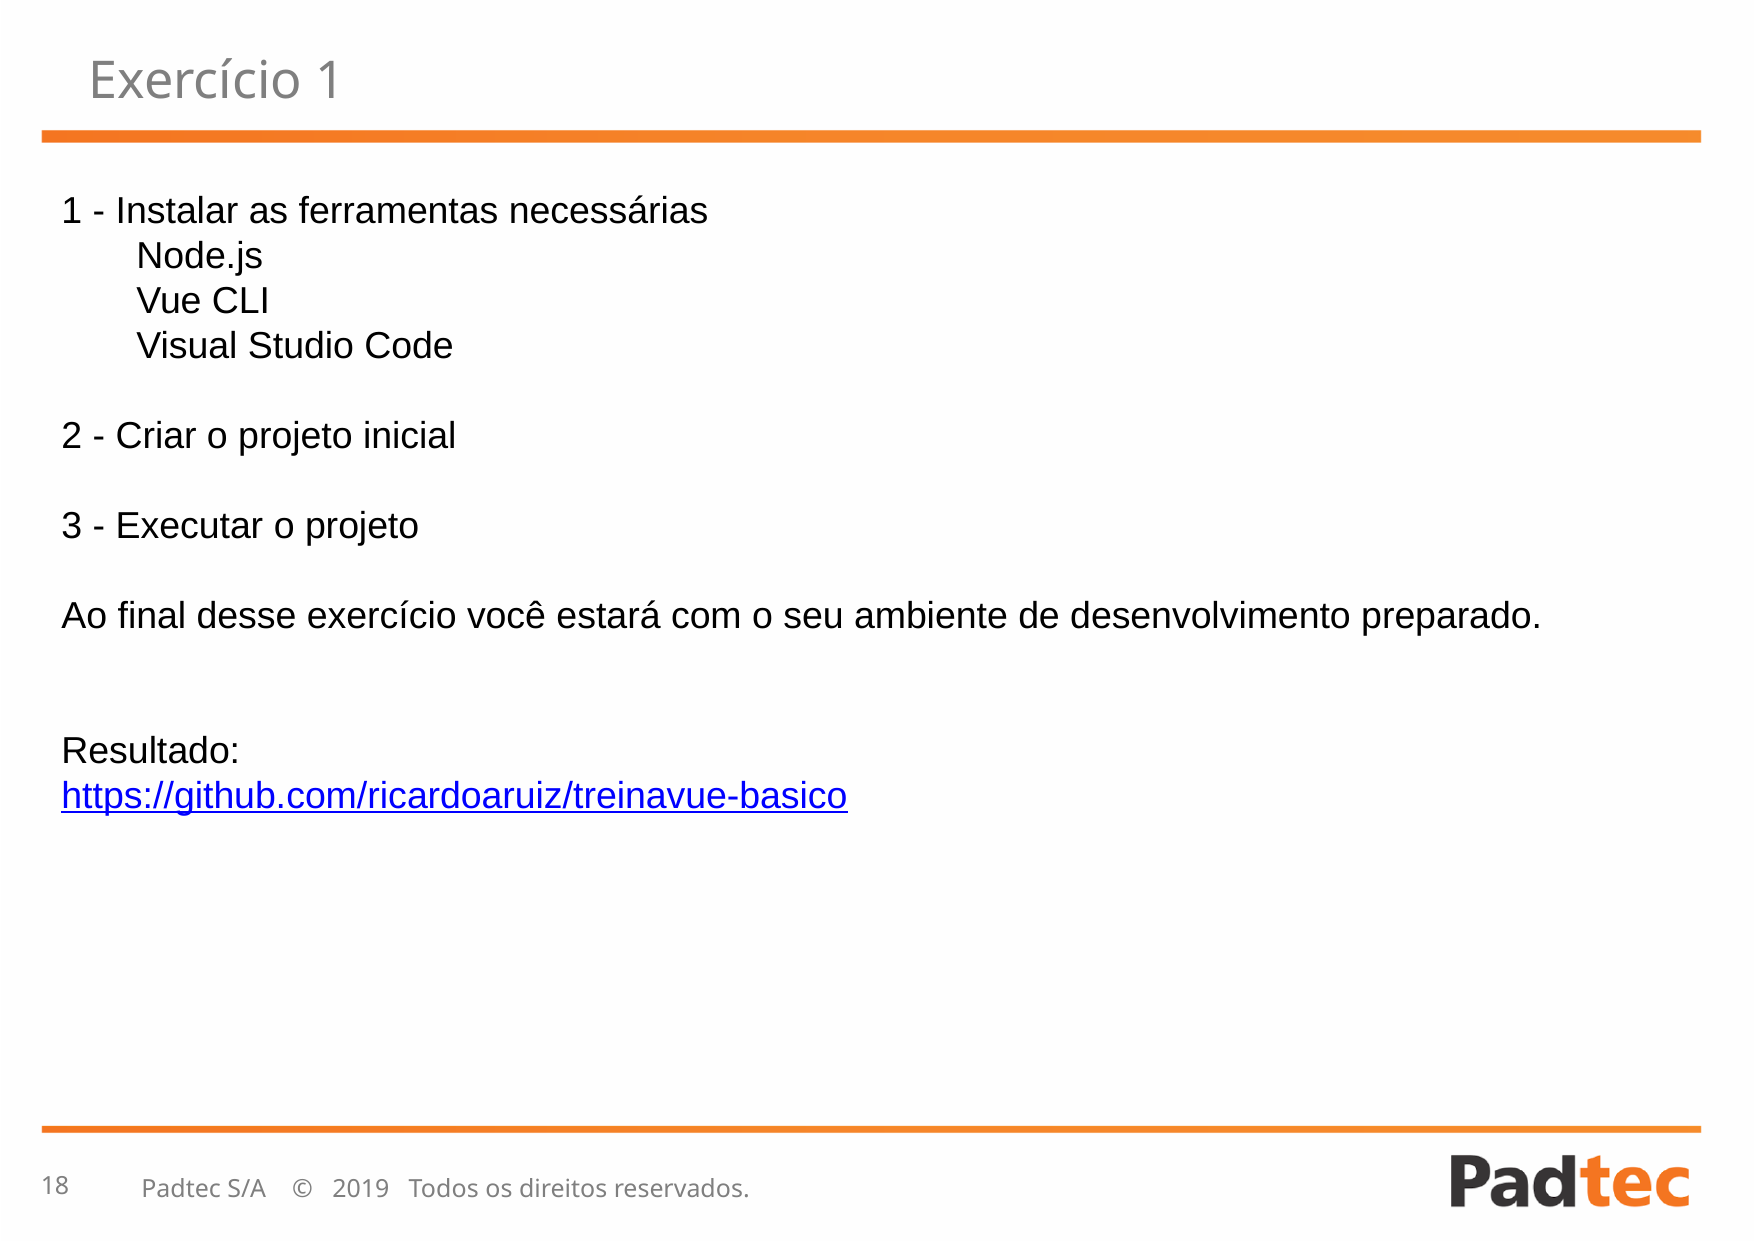

# Exercício 1
1 - Instalar as ferramentas necessárias
	Node.js
	Vue CLI
	Visual Studio Code
2 - Criar o projeto inicial
3 - Executar o projeto
Ao final desse exercício você estará com o seu ambiente de desenvolvimento preparado.
Resultado:
https://github.com/ricardoaruiz/treinavue-basico